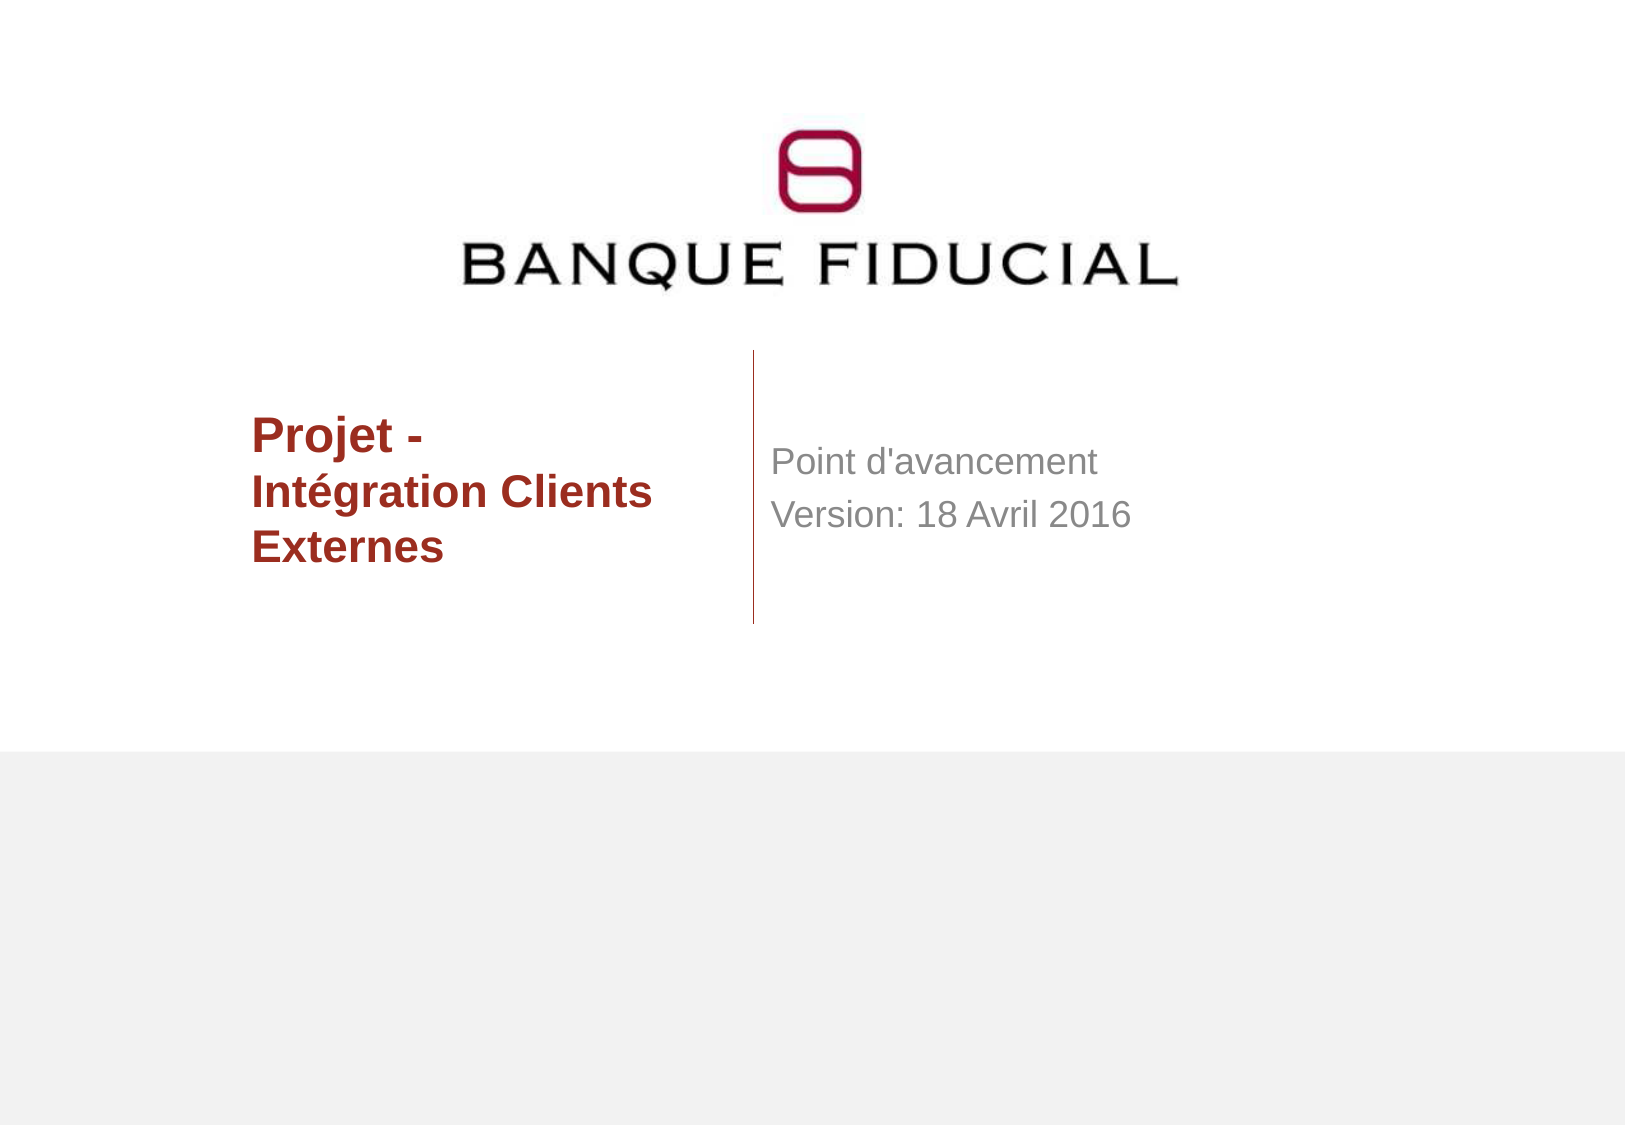

# Projet - Intégration Clients Externes
Point d'avancement
Version: 18 Avril 2016